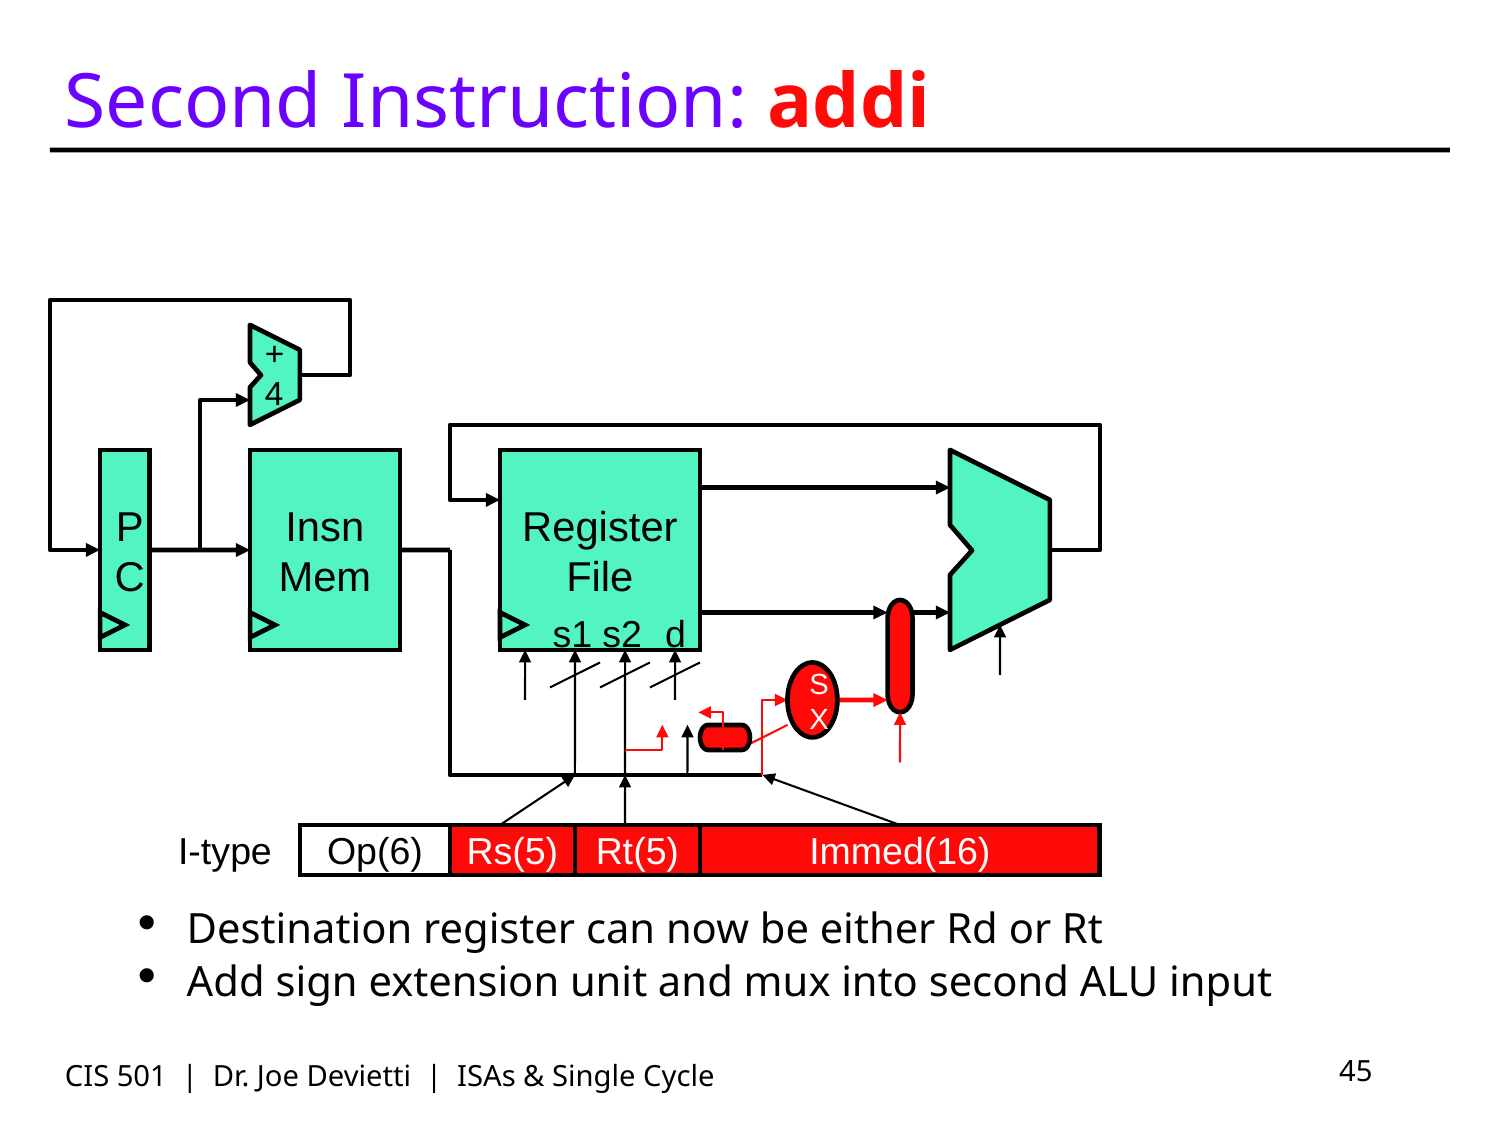

Second Instruction: addi
+
4
P
C
Insn
Mem
Register
File
s1
s2
d
S
X
I-type
Op(6)
Rs(5)
Rt(5)
Immed(16)
Destination register can now be either Rd or Rt
Add sign extension unit and mux into second ALU input
CIS 501 | Dr. Joe Devietti | ISAs & Single Cycle